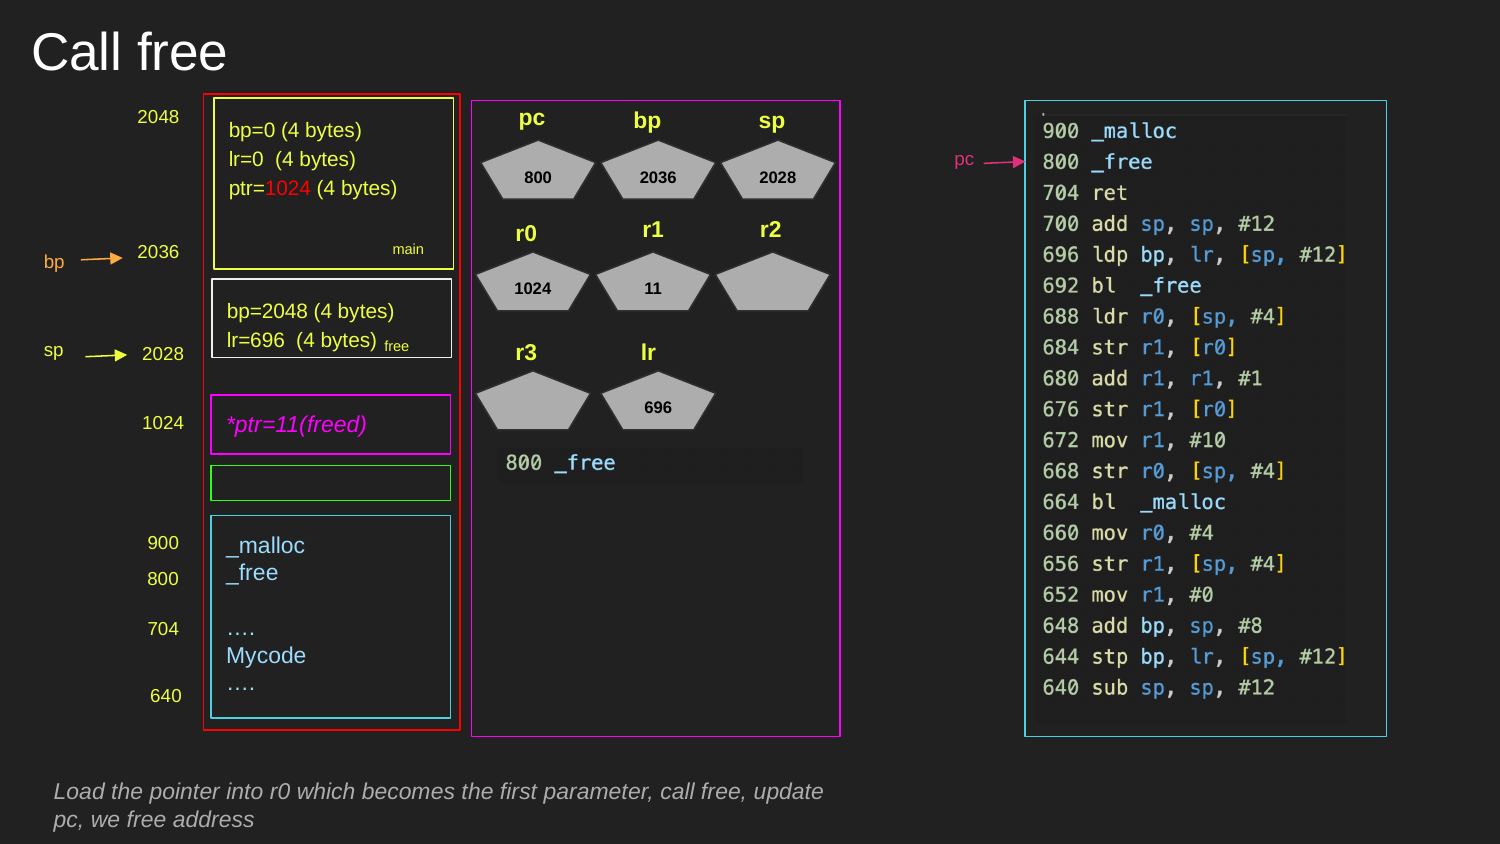

# Call free
pc
2048
bp
sp
bp=0 (4 bytes)
lr=0 (4 bytes)
ptr=1024 (4 bytes)
pc
800
2036
2028
r1
r2
r0
2036
main
bp
1024
11
bp=2048 (4 bytes)
lr=696 (4 bytes)
sp
free
r3
lr
2028
696
*ptr=11(freed)
1024
900
_malloc
_free
….
Mycode
….
800
704
640
Load the pointer into r0 which becomes the first parameter, call free, update pc, we free address